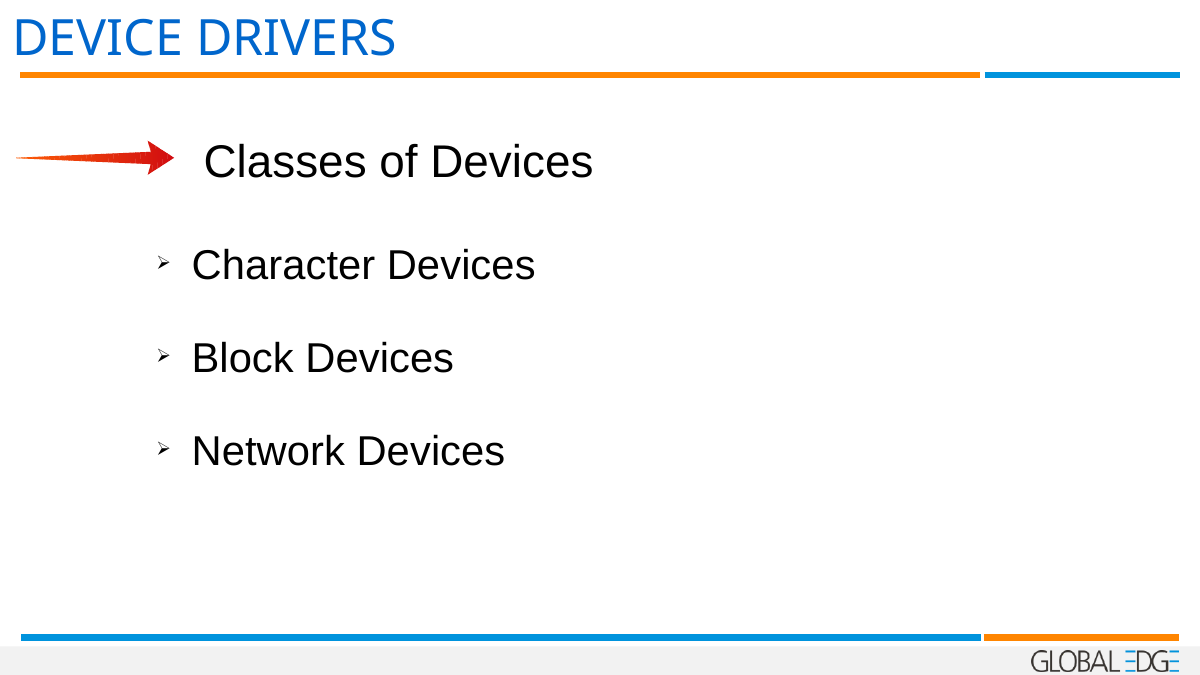

# DEVICE DRIVERS
Classes of Devices
Character Devices
Block Devices
Network Devices